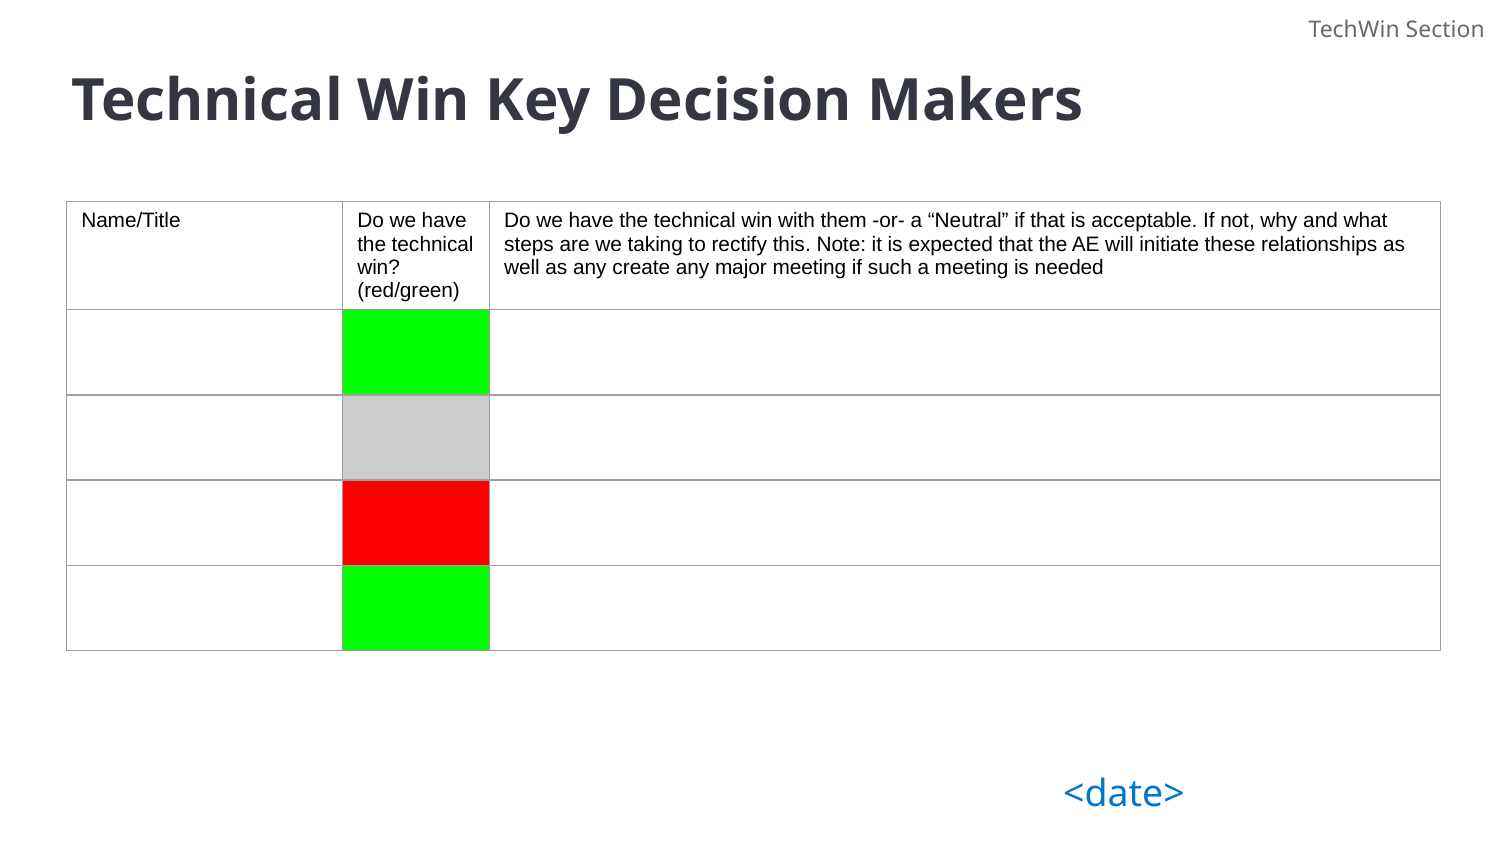

TechWin Section
Technical Win Key Decision Makers
| Name/Title | Do we have the technical win? (red/green) | Do we have the technical win with them -or- a “Neutral” if that is acceptable. If not, why and what steps are we taking to rectify this. Note: it is expected that the AE will initiate these relationships as well as any create any major meeting if such a meeting is needed |
| --- | --- | --- |
| | | |
| | | |
| | | |
| | | |
<date>